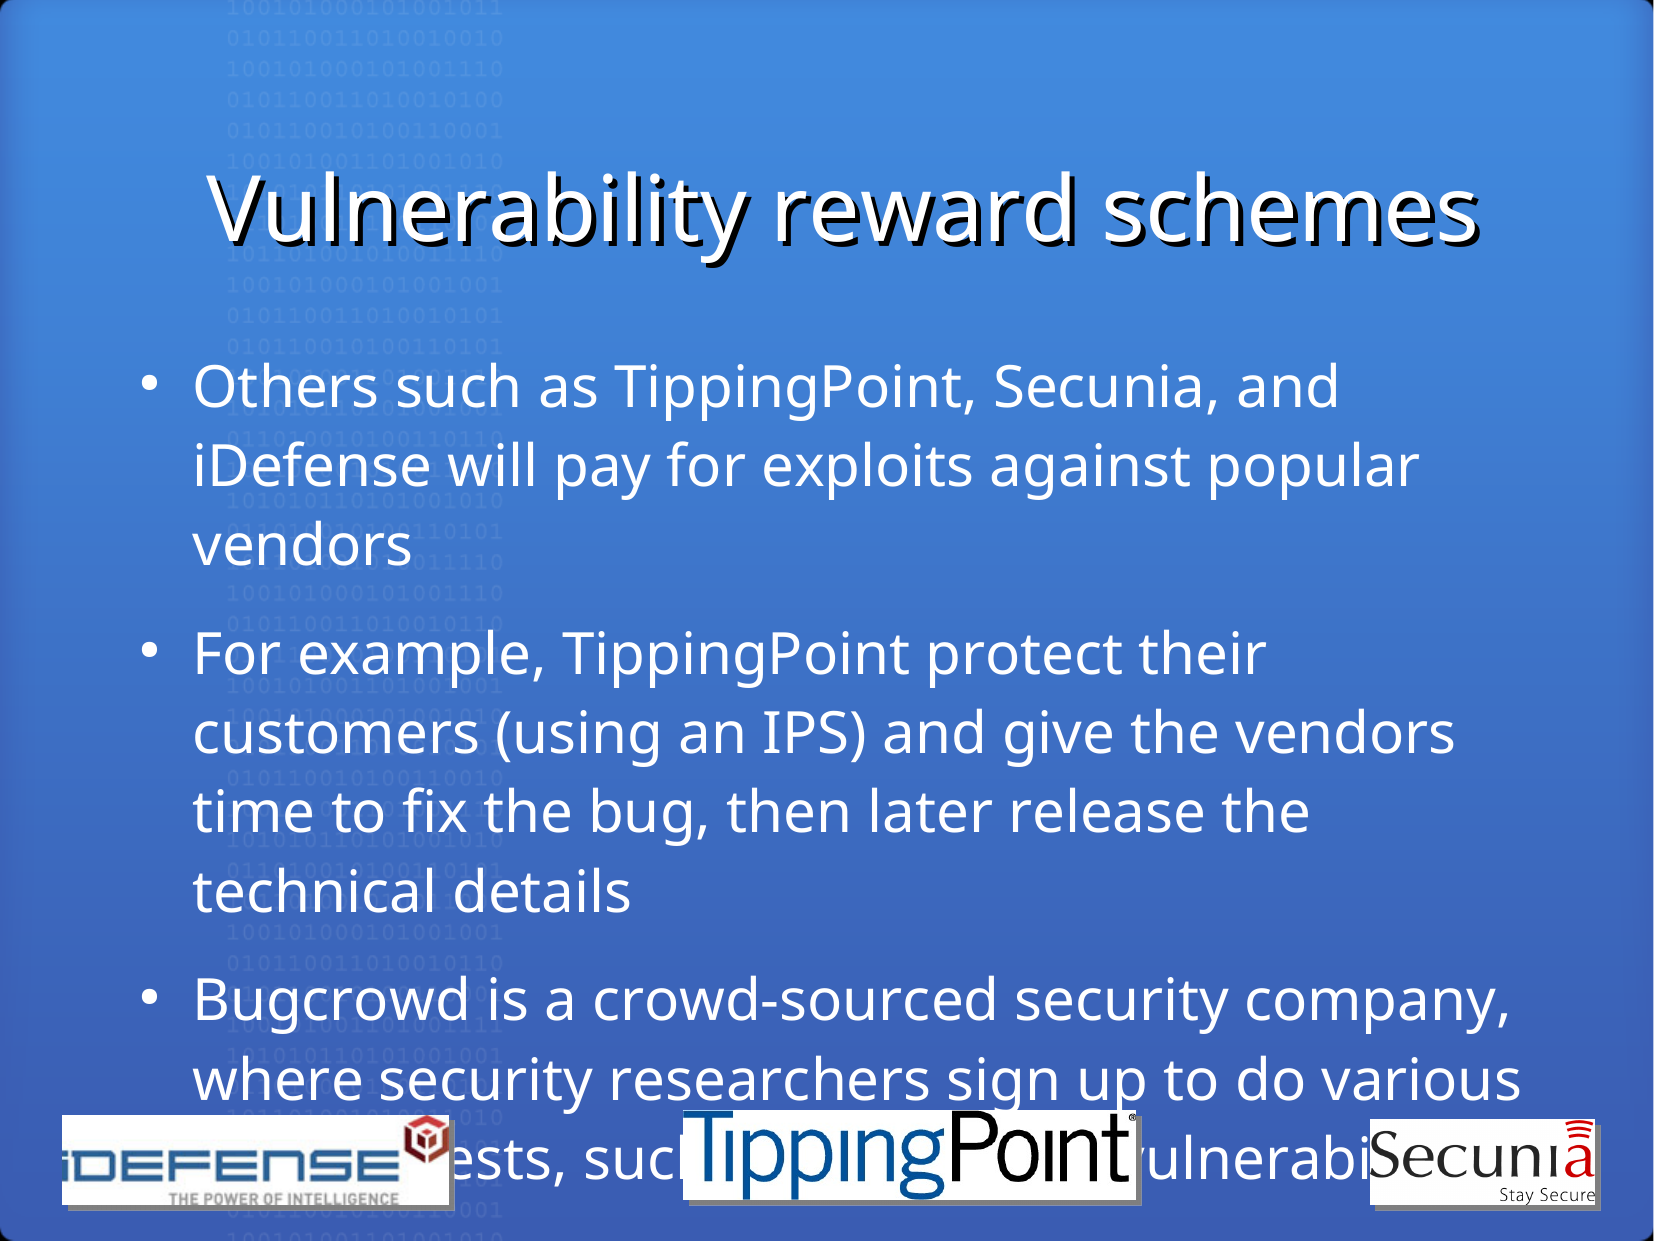

# Vulnerability reward schemes
Others such as TippingPoint, Secunia, and iDefense will pay for exploits against popular vendors
For example, TippingPoint protect their customers (using an IPS) and give the vendors time to fix the bug, then later release the technical details
Bugcrowd is a crowd-sourced security company, where security researchers sign up to do various security tests, such as looking for vulnerabilities